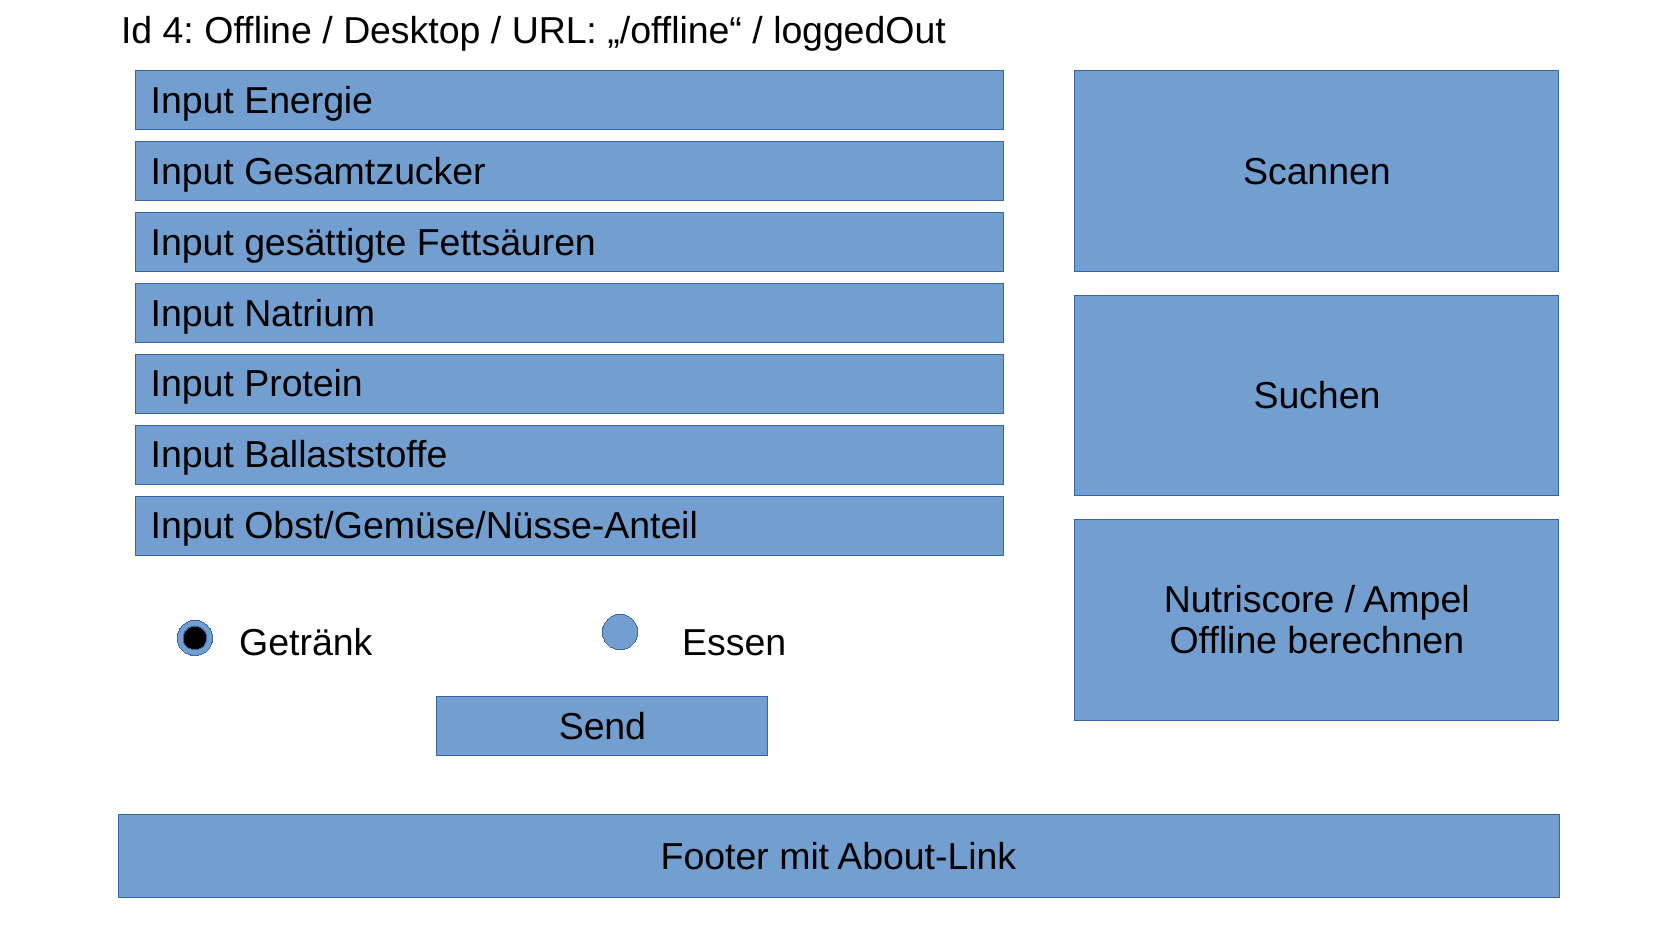

Id 4: Offline / Desktop / URL: „/offline“ / loggedOut
Input Energie
Scannen
Input Gesamtzucker
Input gesättigte Fettsäuren
Input Natrium
Suchen
Input Protein
Input Ballaststoffe
Input Obst/Gemüse/Nüsse-Anteil
Nutriscore / Ampel
Offline berechnen
Getränk
Essen
Send
Footer mit About-Link